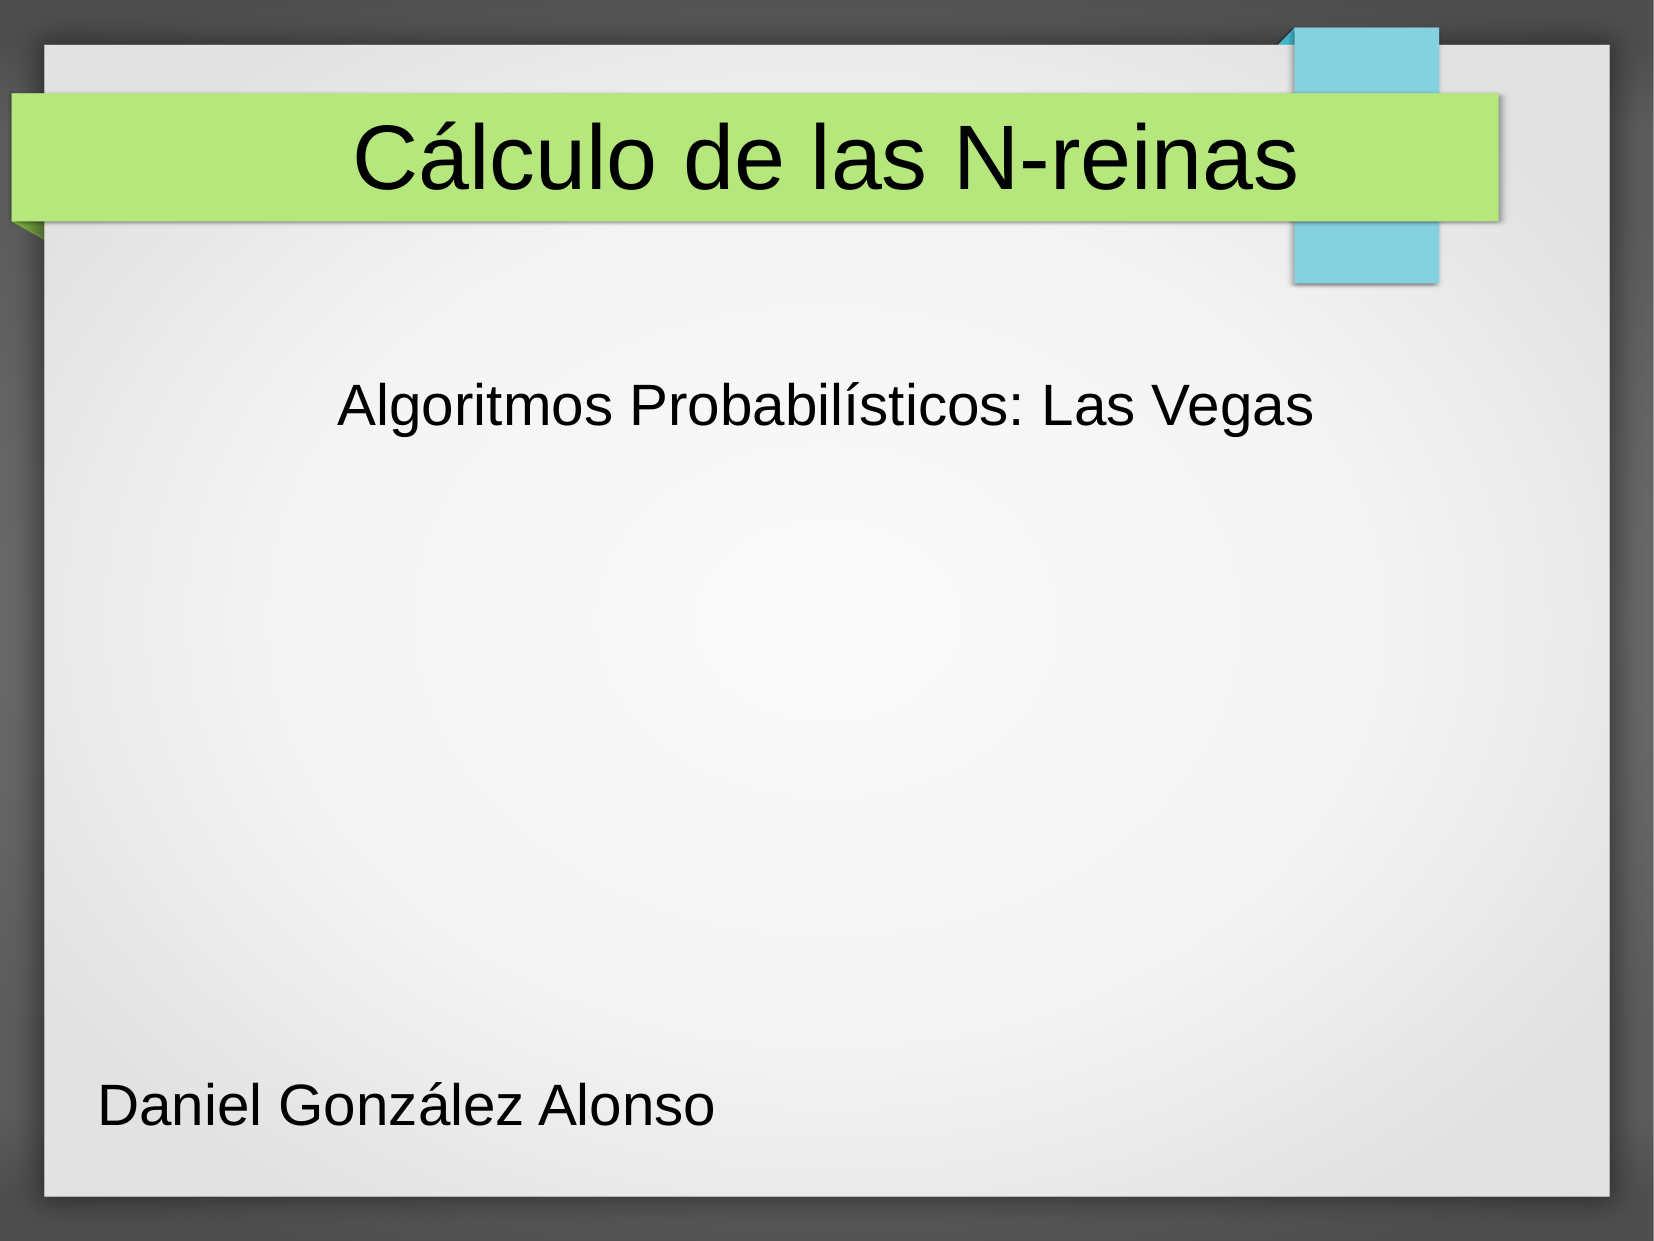

Cálculo de las N-reinas
Algoritmos Probabilísticos: Las Vegas
Daniel González Alonso